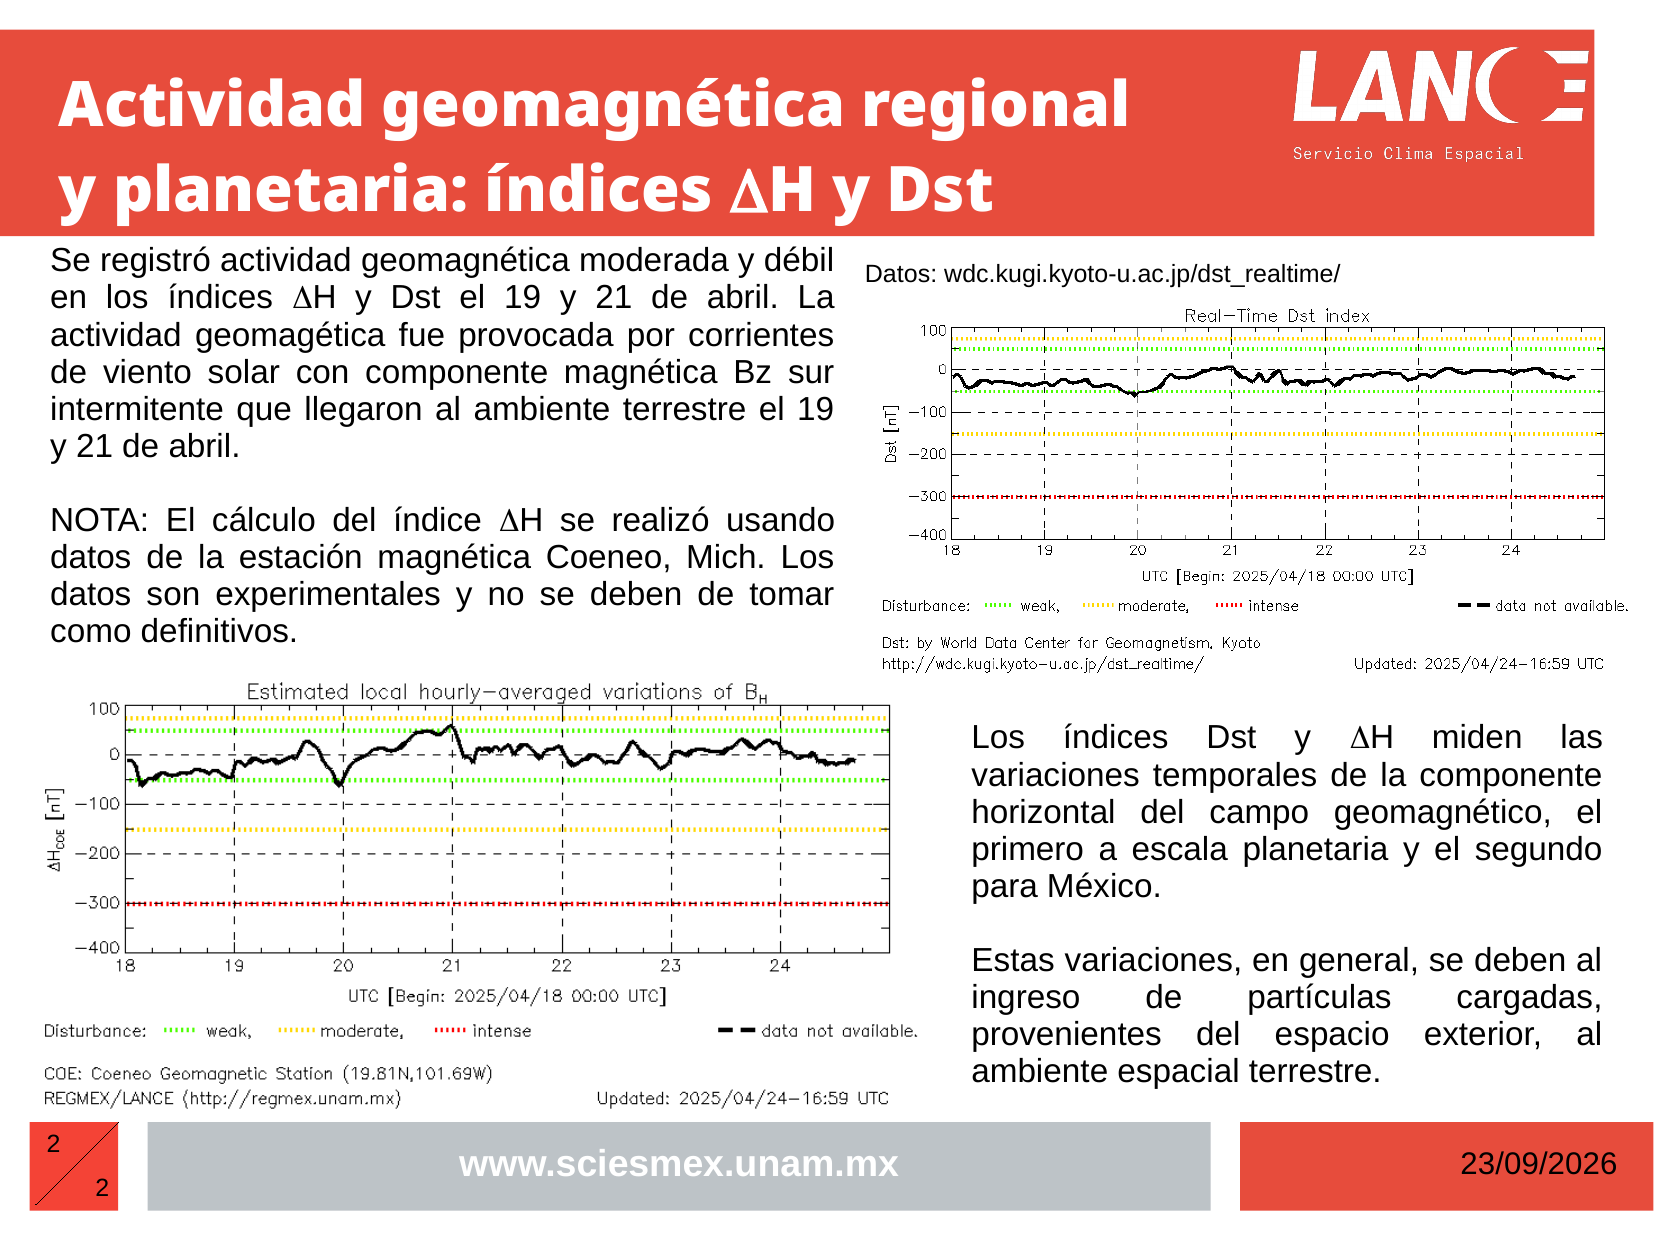

# Actividad geomagnética regional y planetaria: índices DH y Dst
Se registró actividad geomagnética moderada y débil en los índices DH y Dst el 19 y 21 de abril. La actividad geomagética fue provocada por corrientes de viento solar con componente magnética Bz sur intermitente que llegaron al ambiente terrestre el 19 y 21 de abril.
NOTA: El cálculo del índice DH se realizó usando datos de la estación magnética Coeneo, Mich. Los datos son experimentales y no se deben de tomar como definitivos.
Datos: wdc.kugi.kyoto-u.ac.jp/dst_realtime/
Los índices Dst y DH miden las variaciones temporales de la componente horizontal del campo geomagnético, el primero a escala planetaria y el segundo para México.
Estas variaciones, en general, se deben al ingreso de partículas cargadas, provenientes del espacio exterior, al ambiente espacial terrestre.
www.sciesmex.unam.mx
2